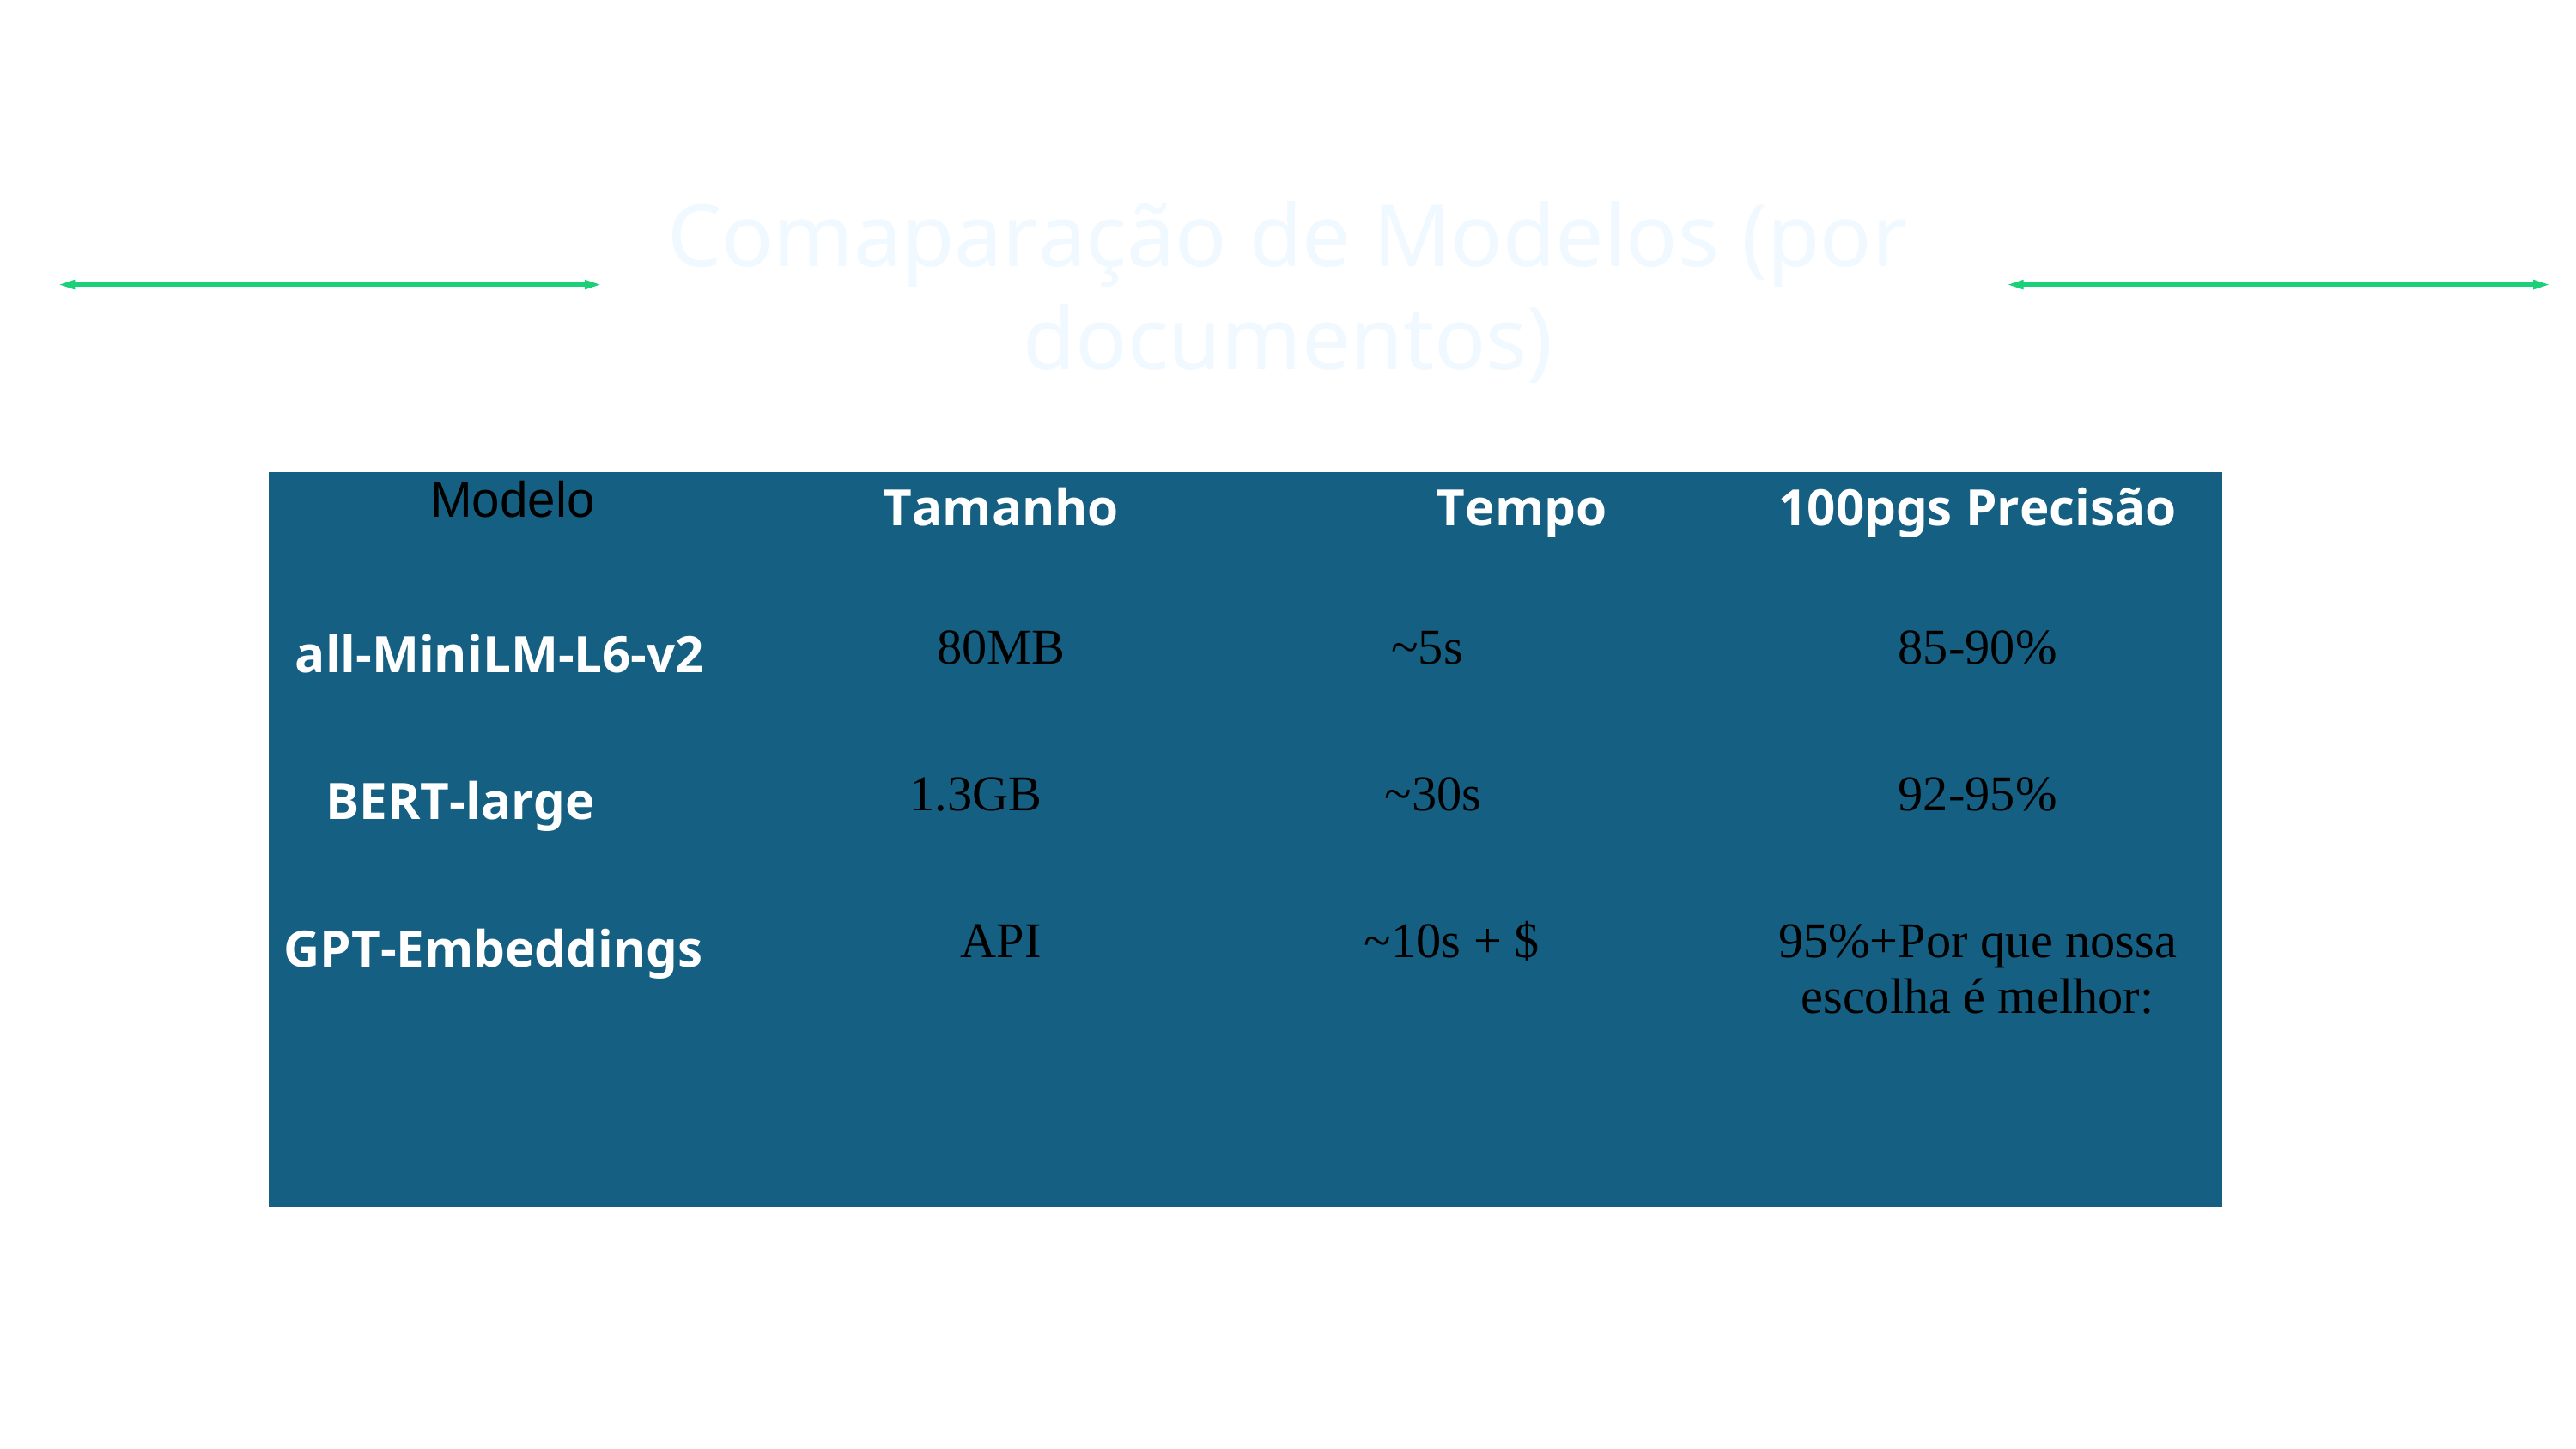

Comaparação de Modelos (por documentos)
| Modelo | Tamanho | Tempo | 100pgs Precisão |
| --- | --- | --- | --- |
| all-MiniLM-L6-v2 | 80MB | ~5s | 85-90% |
| BERT-large | 1.3GB | ~30s | 92-95% |
| GPT-Embeddings | API | ~10s + $ | 95%+Por que nossa escolha é melhor: |